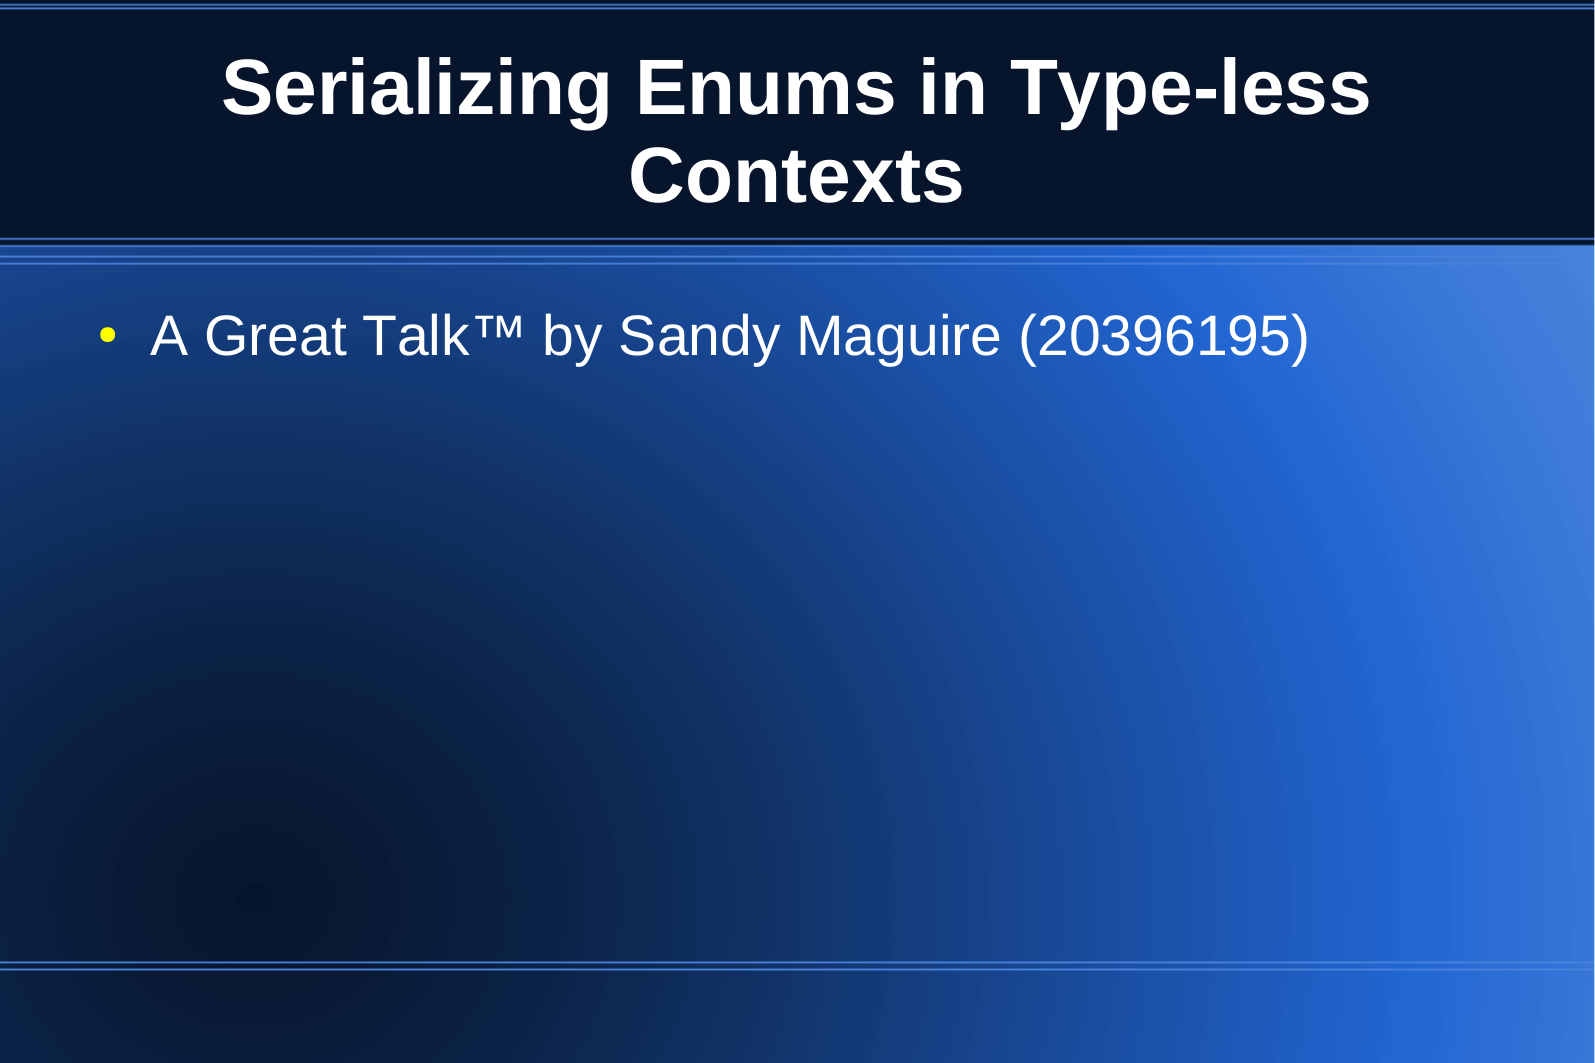

# Serializing Enums in Type-less Contexts
A Great Talk™ by Sandy Maguire (20396195)